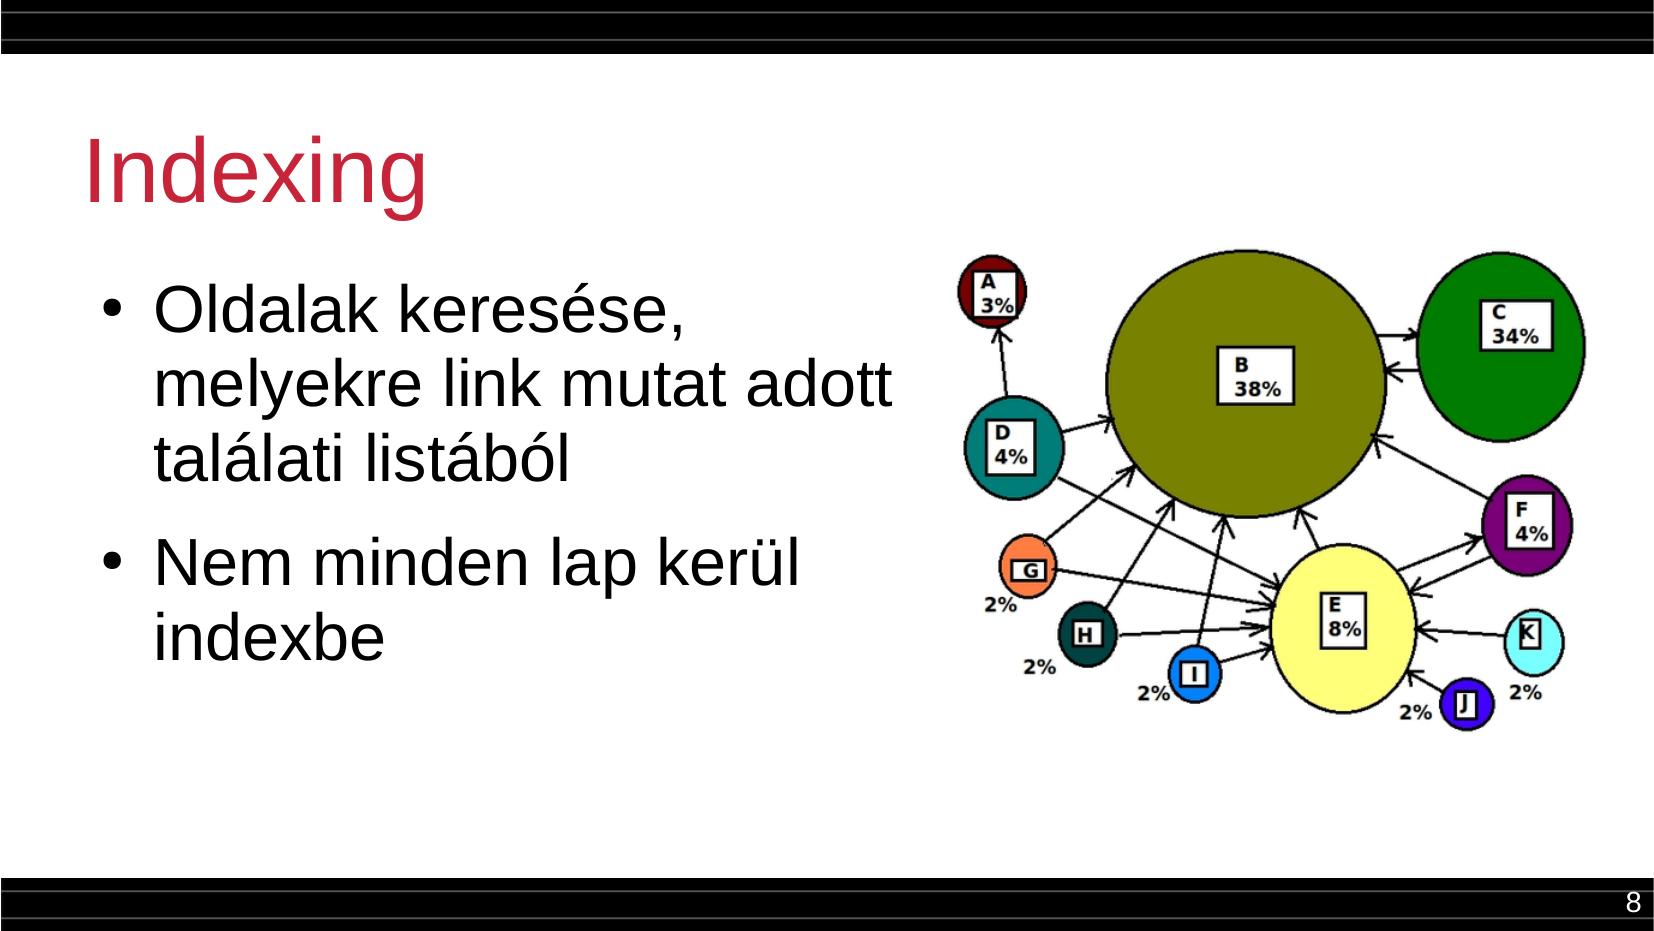

# Indexing
Oldalak keresése, melyekre link mutat adott találati listából
Nem minden lap kerül indexbe